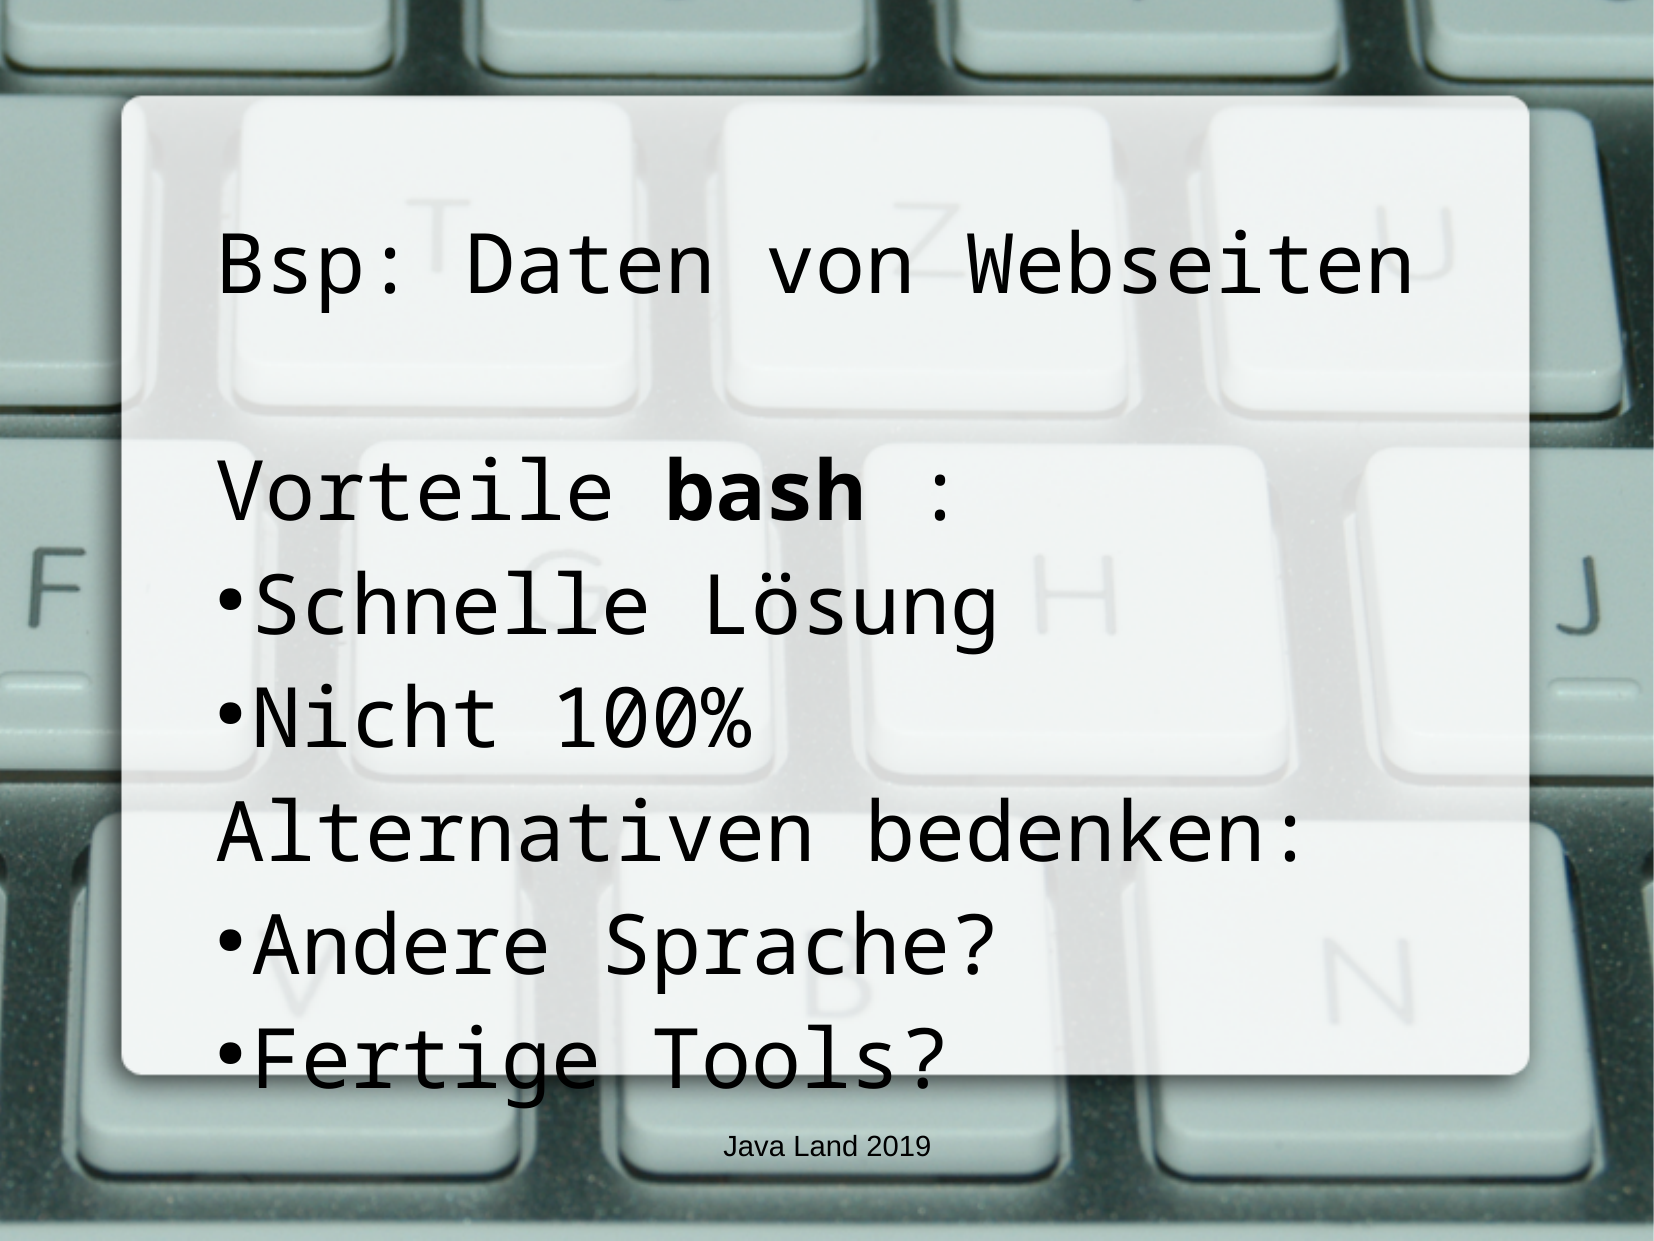

#
Bsp: Daten von Webseiten
Vorteile bash :
Schnelle Lösung
Nicht 100%
Alternativen bedenken:
Andere Sprache?
Fertige Tools?